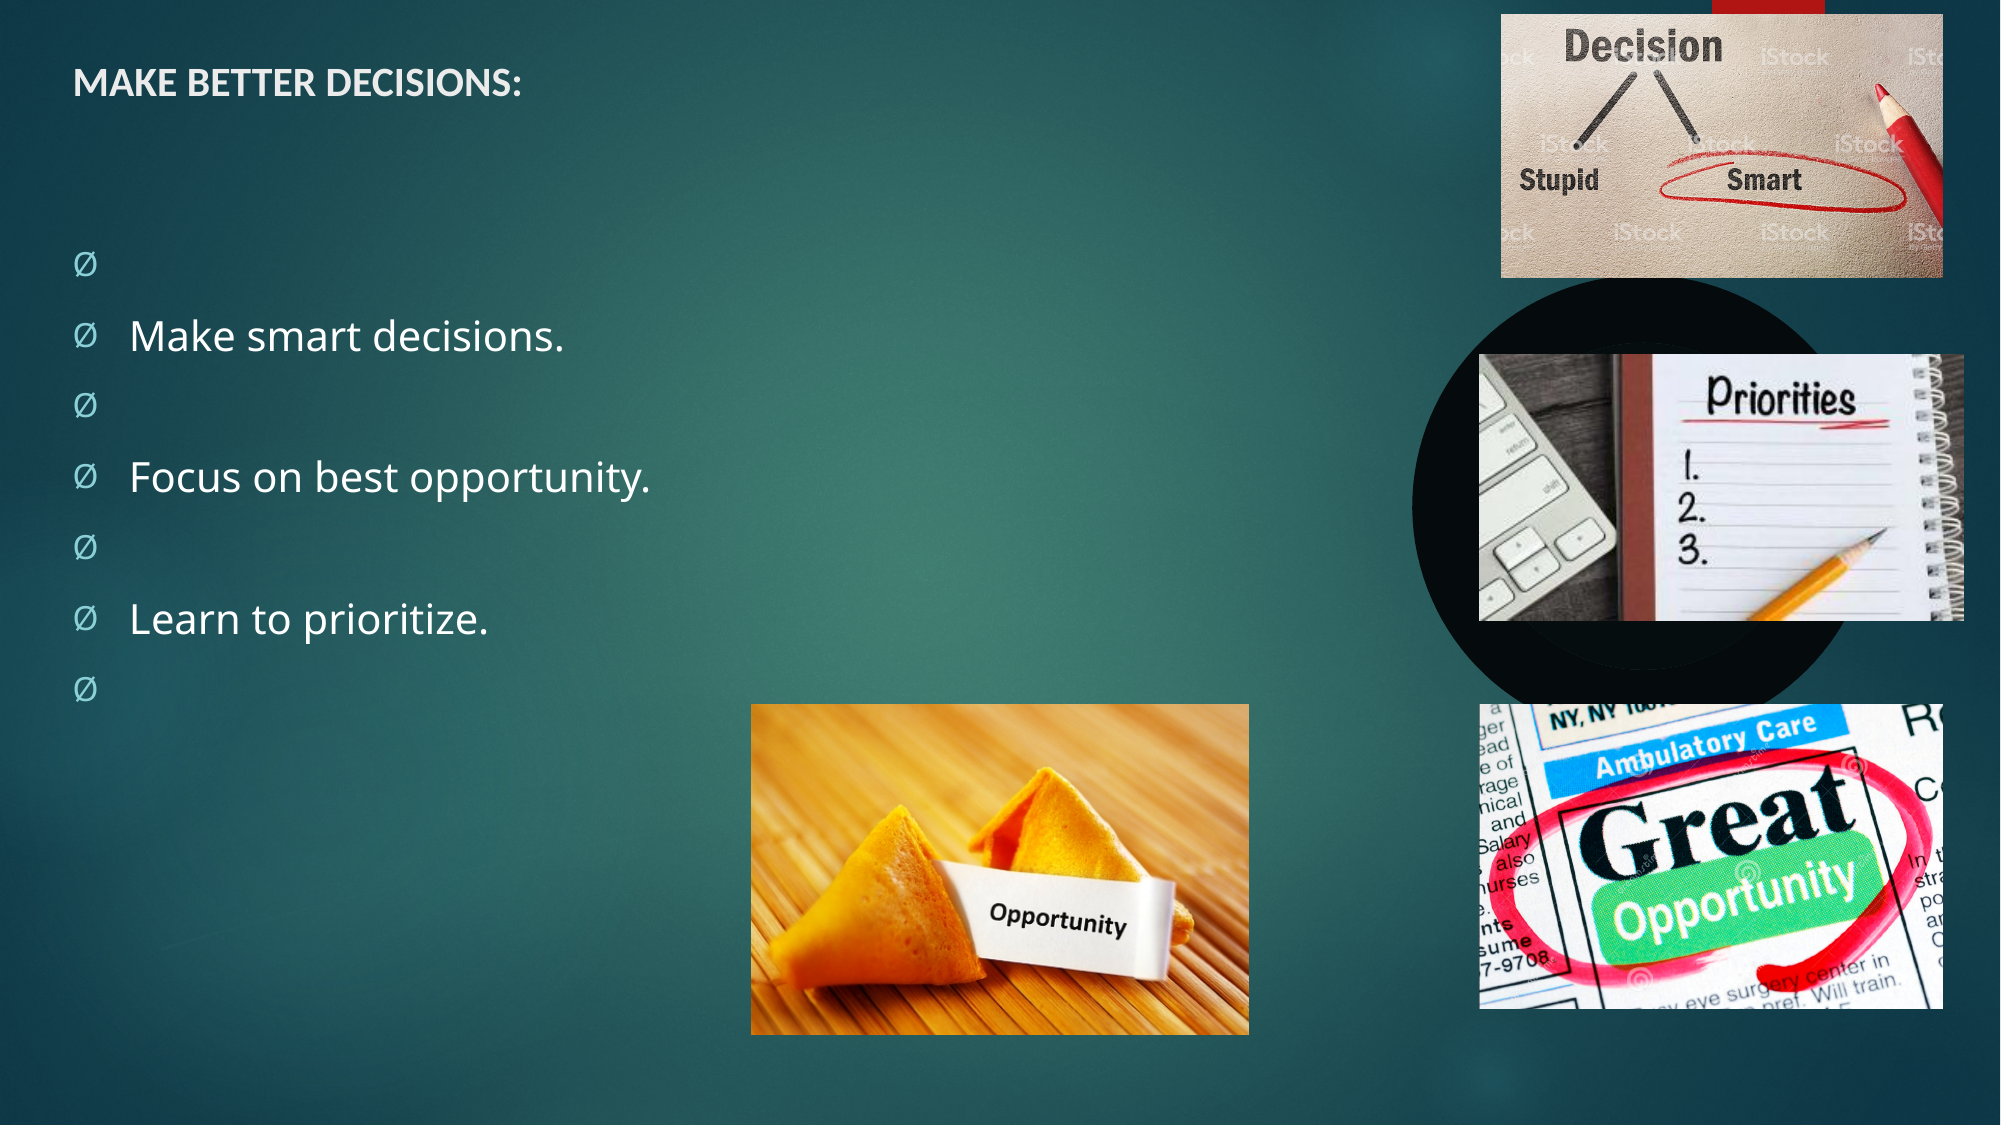

# MAKE BETTER DECISIONS:
Make smart decisions.
Focus on best opportunity.
Learn to prioritize.